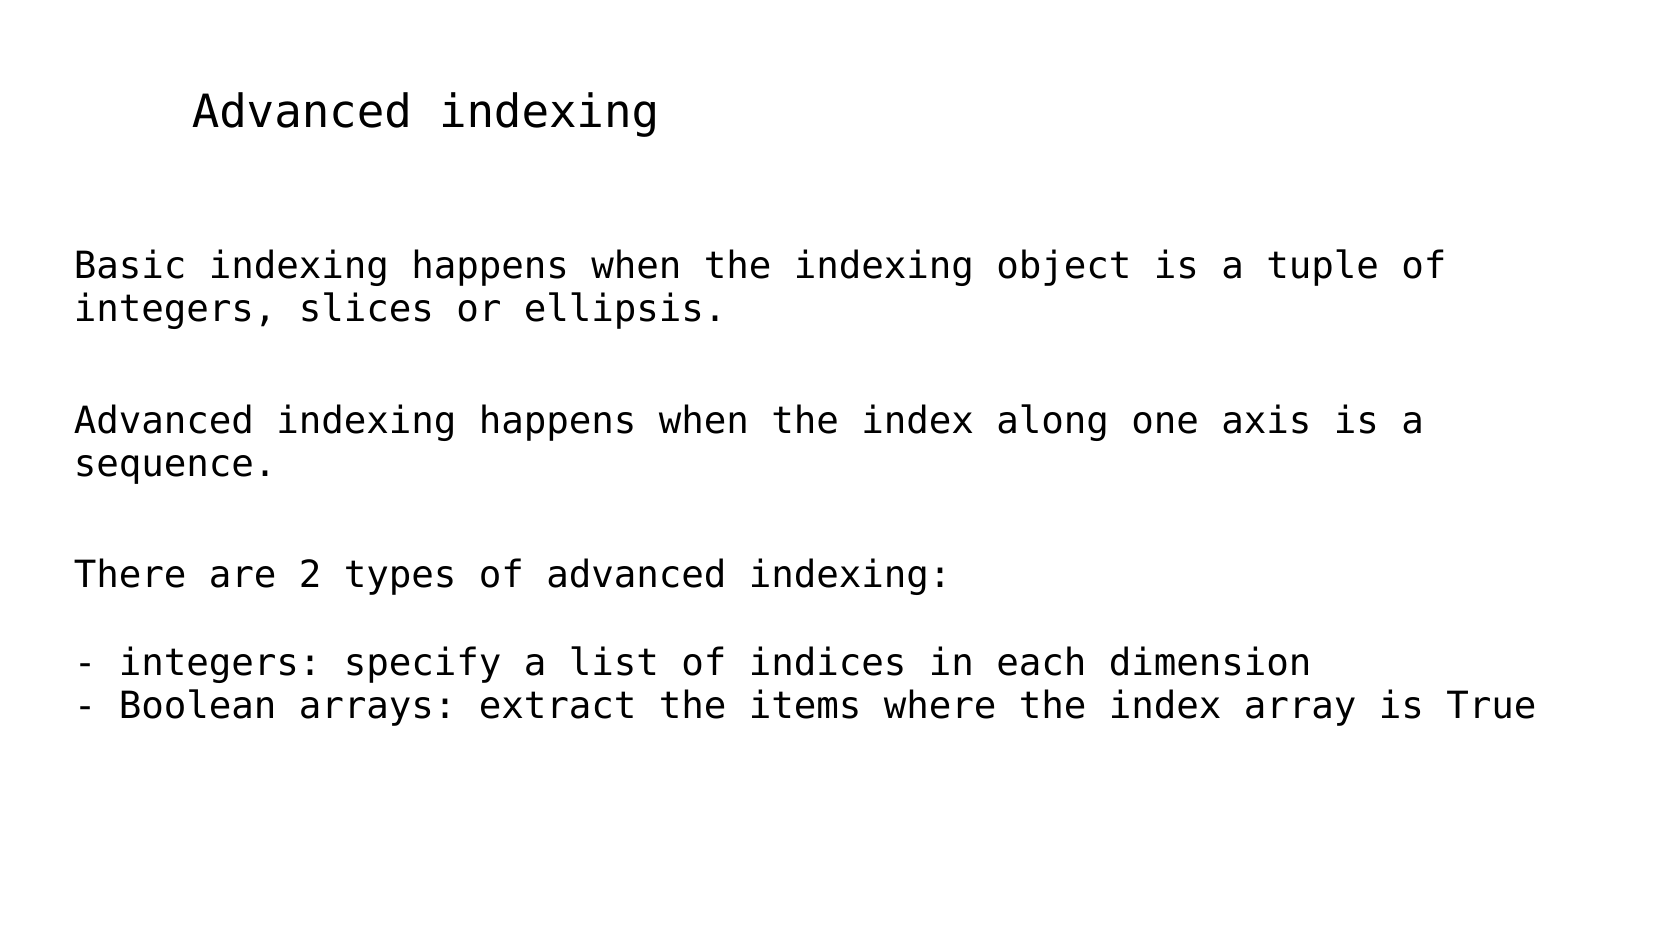

Advanced indexing
Basic indexing happens when the indexing object is a tuple of integers, slices or ellipsis.
Advanced indexing happens when the index along one axis is a sequence.
There are 2 types of advanced indexing:
- integers: specify a list of indices in each dimension
- Boolean arrays: extract the items where the index array is True